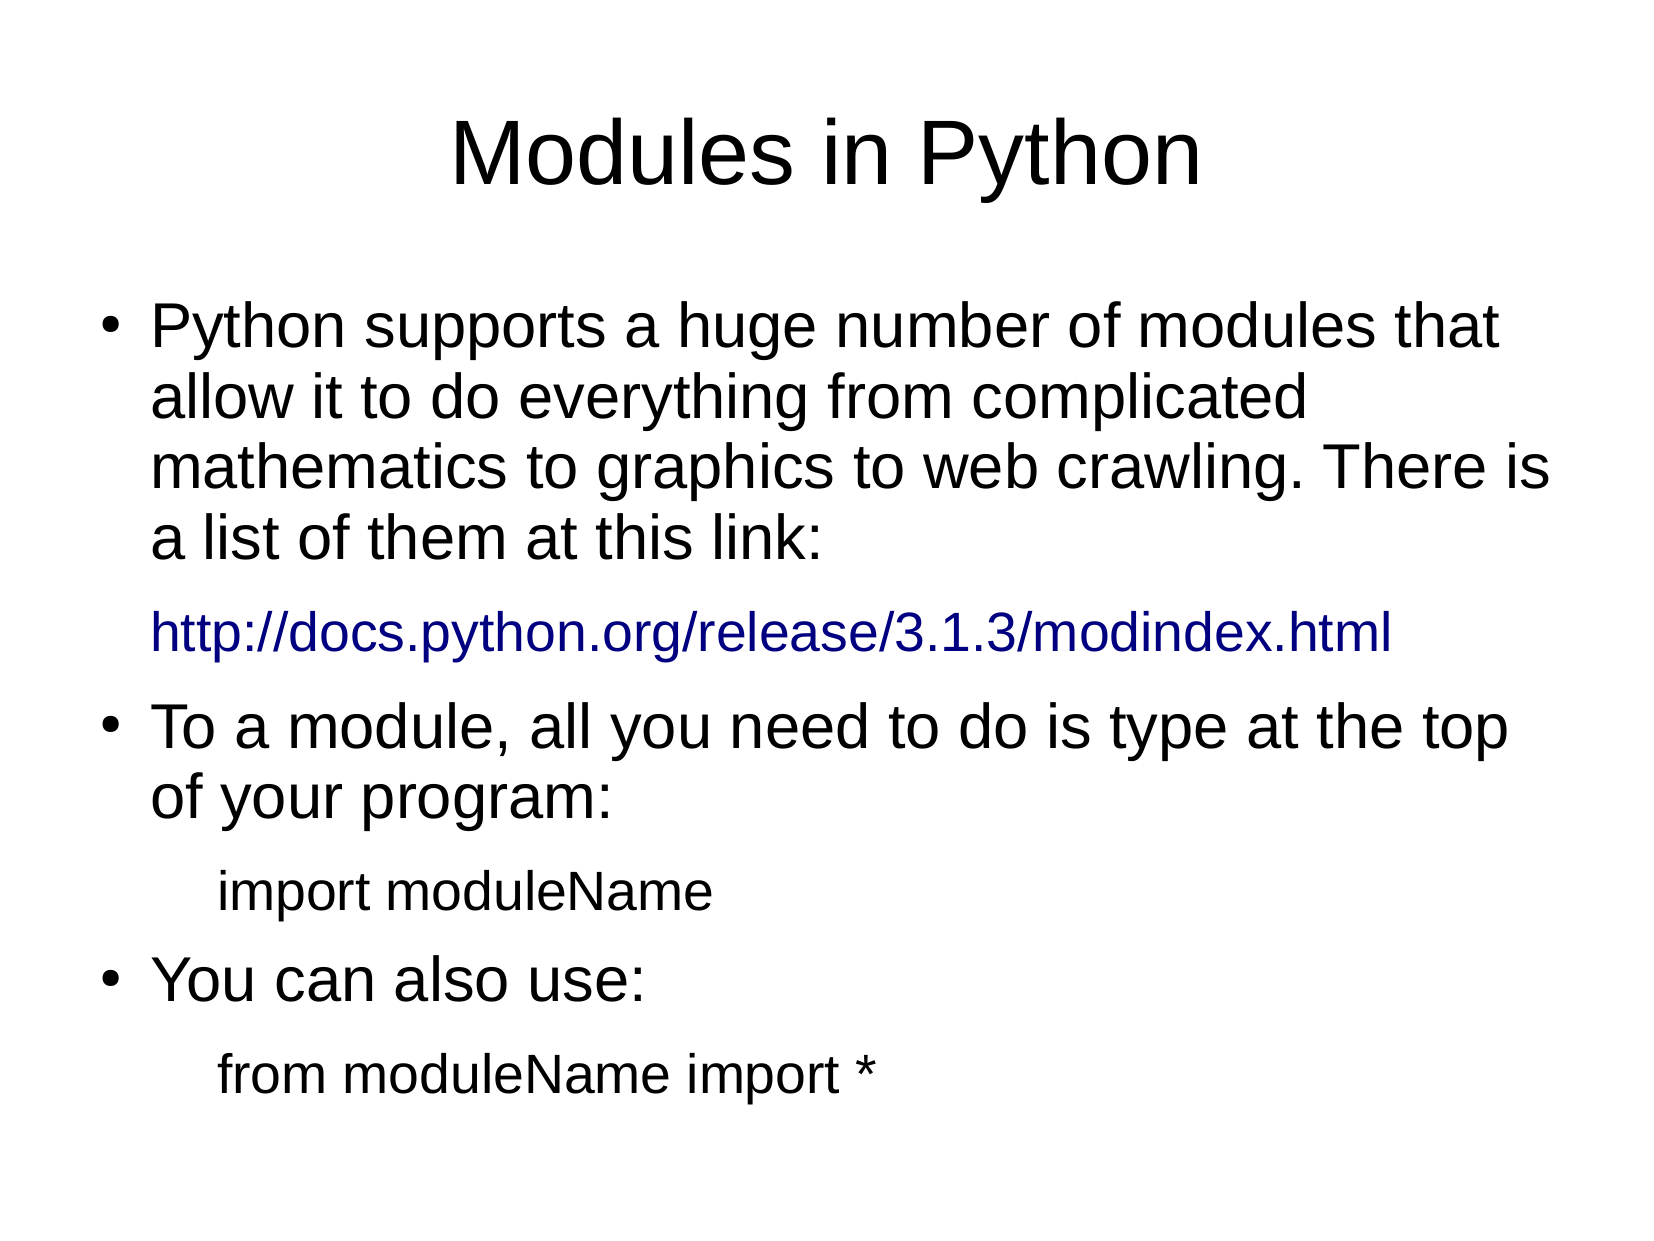

# Modules in Python
Python supports a huge number of modules that allow it to do everything from complicated mathematics to graphics to web crawling. There is a list of them at this link:
http://docs.python.org/release/3.1.3/modindex.html
To a module, all you need to do is type at the top of your program:
import moduleName
You can also use:
from moduleName import *